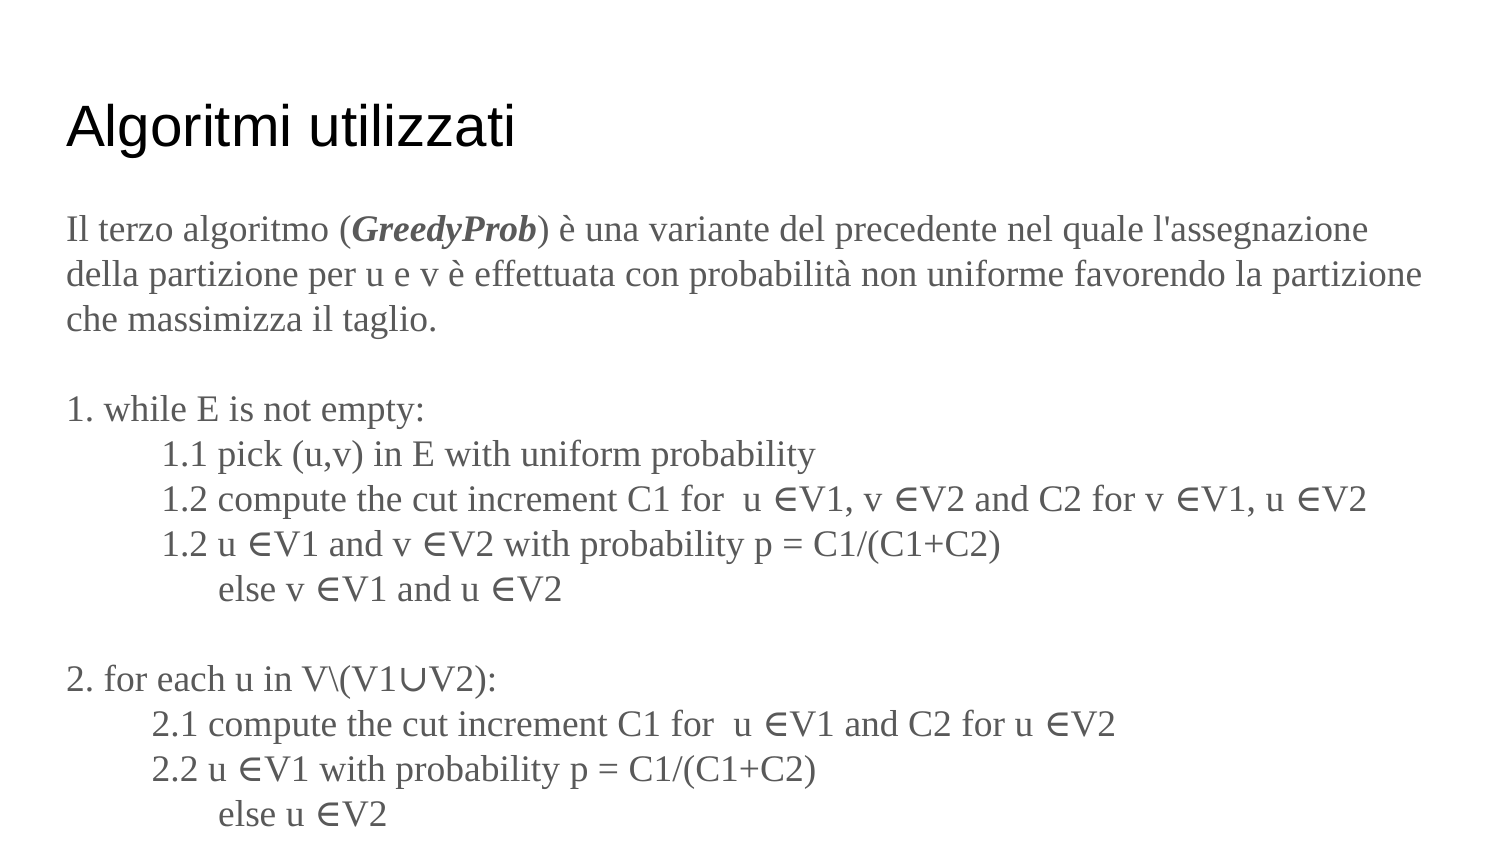

# Algoritmi utilizzati
Il terzo algoritmo (GreedyProb) è una variante del precedente nel quale l'assegnazione della partizione per u e v è effettuata con probabilità non uniforme favorendo la partizione che massimizza il taglio.
1. while E is not empty:
 1.1 pick (u,v) in E with uniform probability
 1.2 compute the cut increment C1 for u ∈V1, v ∈V2 and C2 for v ∈V1, u ∈V2
 1.2 u ∈V1 and v ∈V2 with probability p = C1/(C1+C2)
 else v ∈V1 and u ∈V2
2. for each u in V\(V1∪V2):
 2.1 compute the cut increment C1 for u ∈V1 and C2 for u ∈V2
 2.2 u ∈V1 with probability p = C1/(C1+C2)
 else u ∈V2